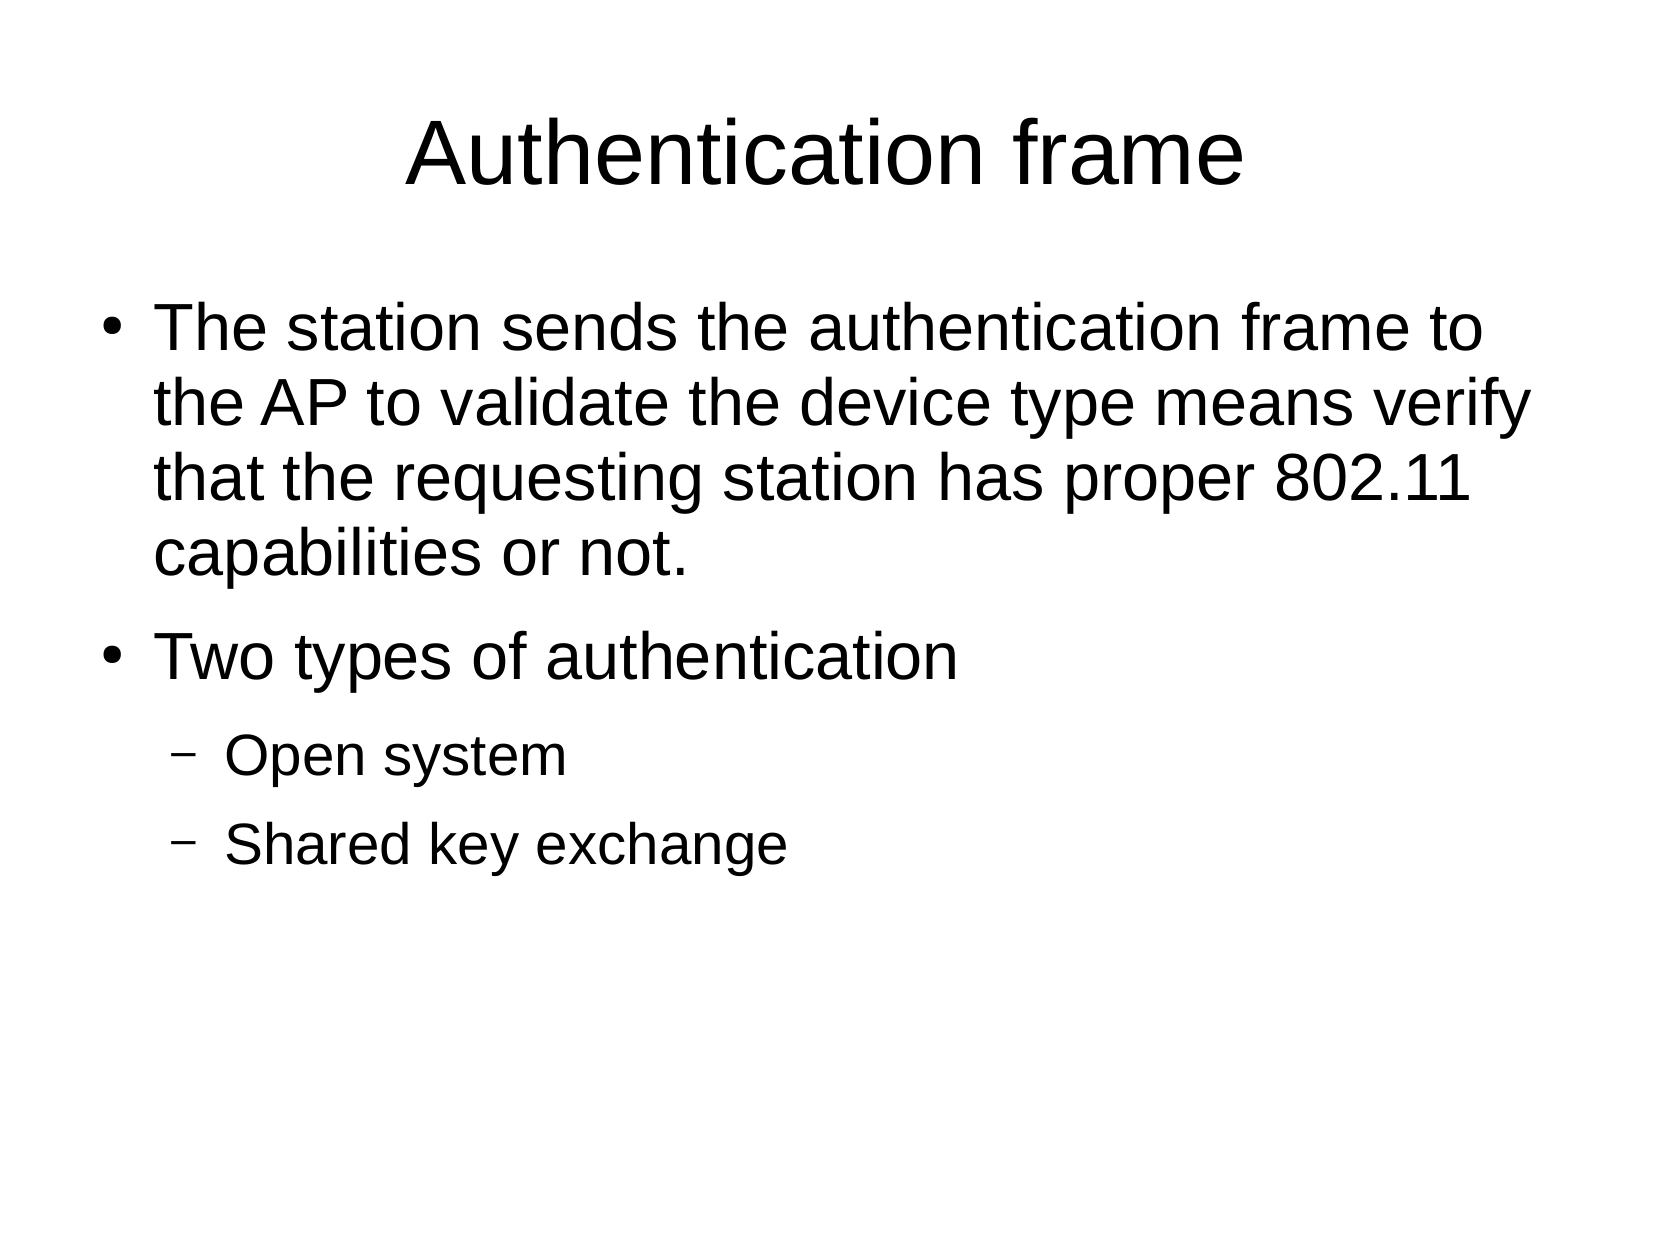

# Authentication frame
The station sends the authentication frame to the AP to validate the device type means verify that the requesting station has proper 802.11 capabilities or not.
Two types of authentication
Open system
Shared key exchange